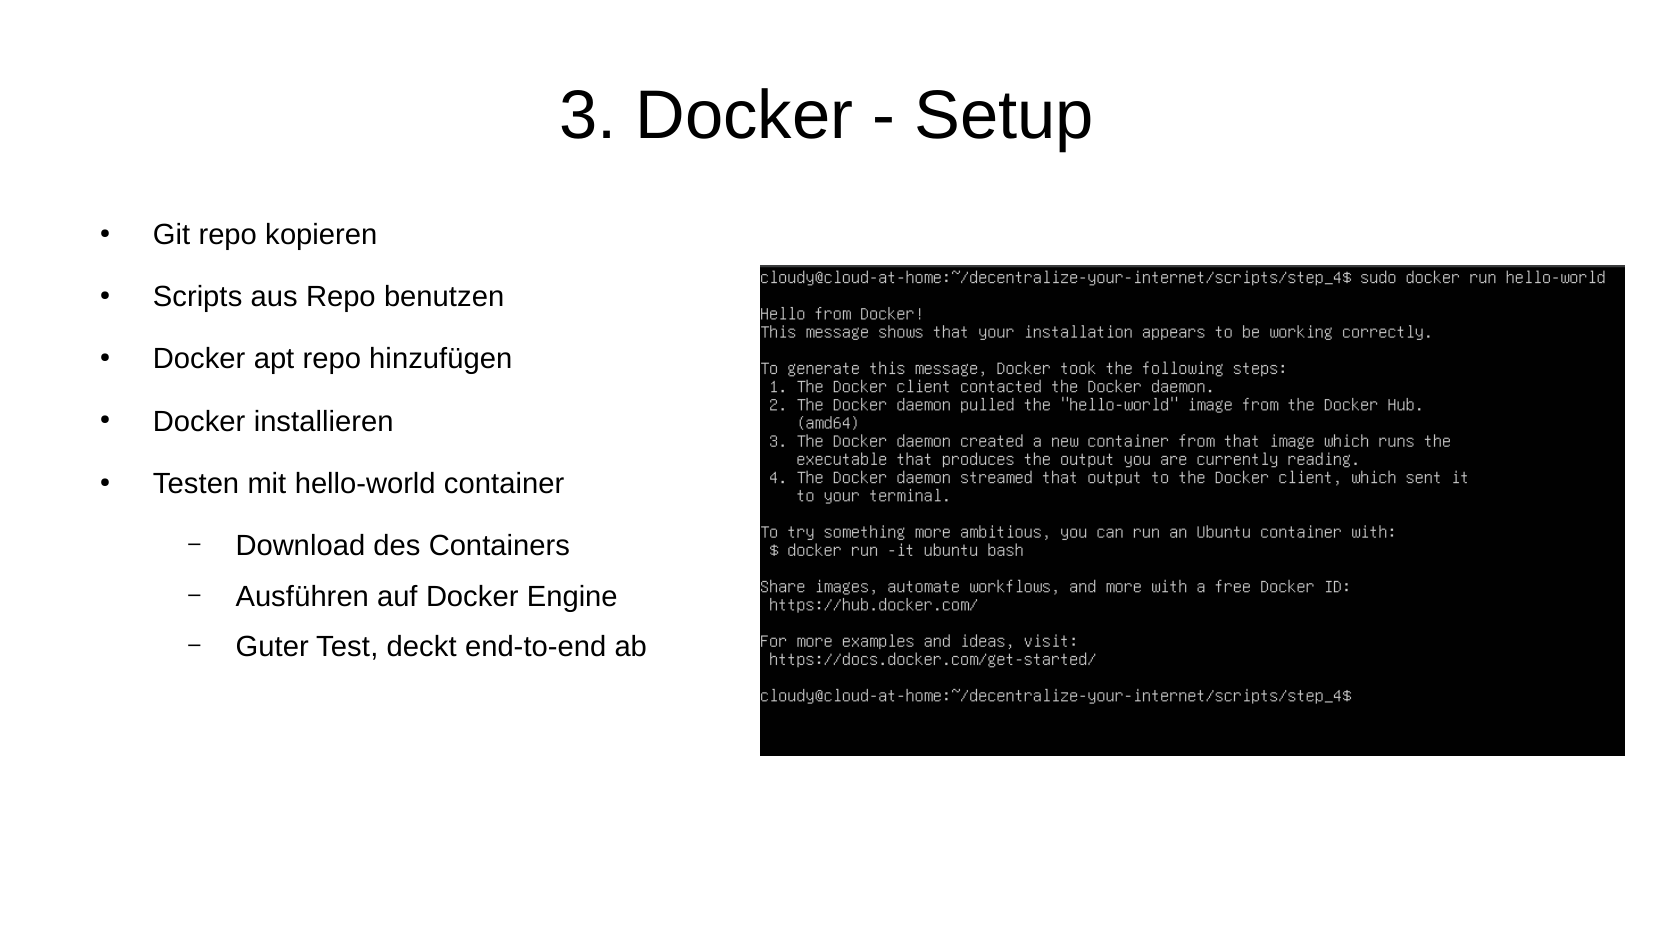

3. Docker - Setup
# Git repo kopieren
Scripts aus Repo benutzen
Docker apt repo hinzufügen
Docker installieren
Testen mit hello-world container
Download des Containers
Ausführen auf Docker Engine
Guter Test, deckt end-to-end ab